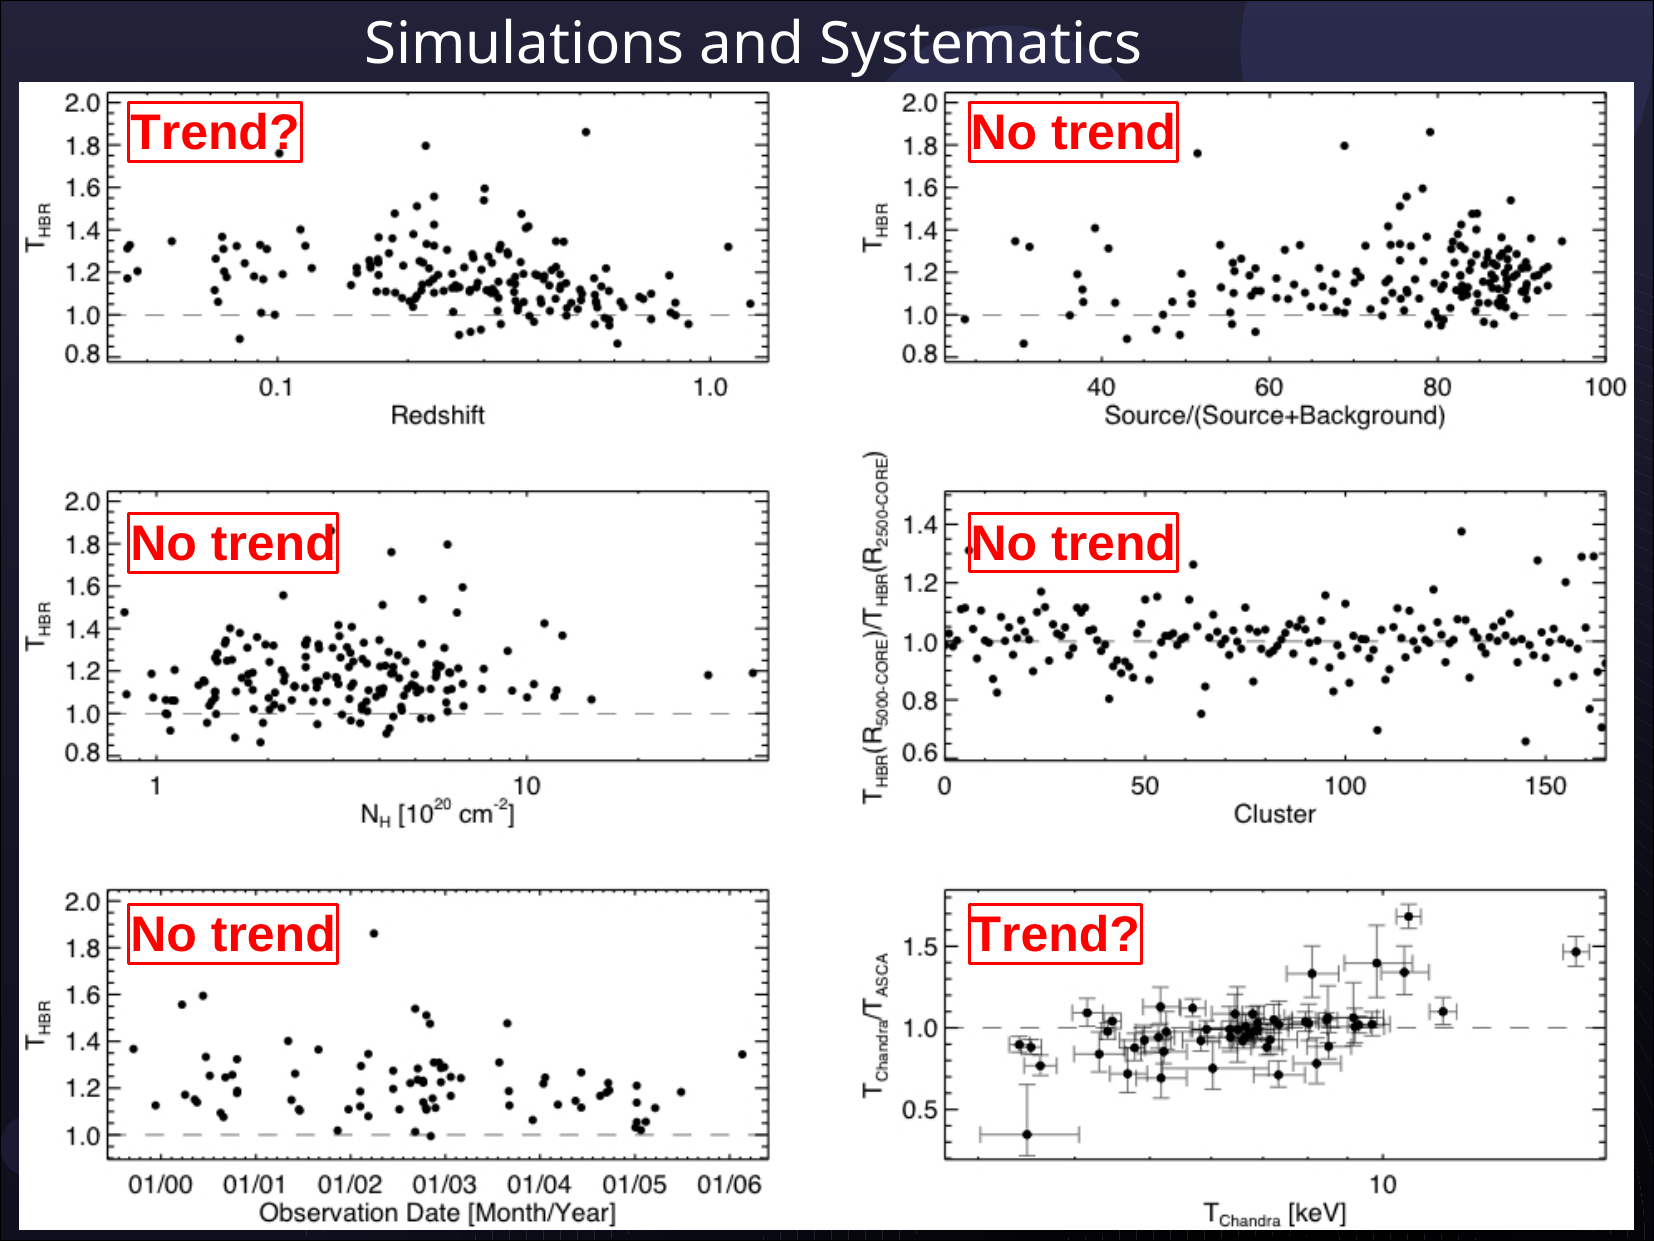

Simulations and Systematics
No trend
Trend?
No trend
No trend
Trend?
No trend